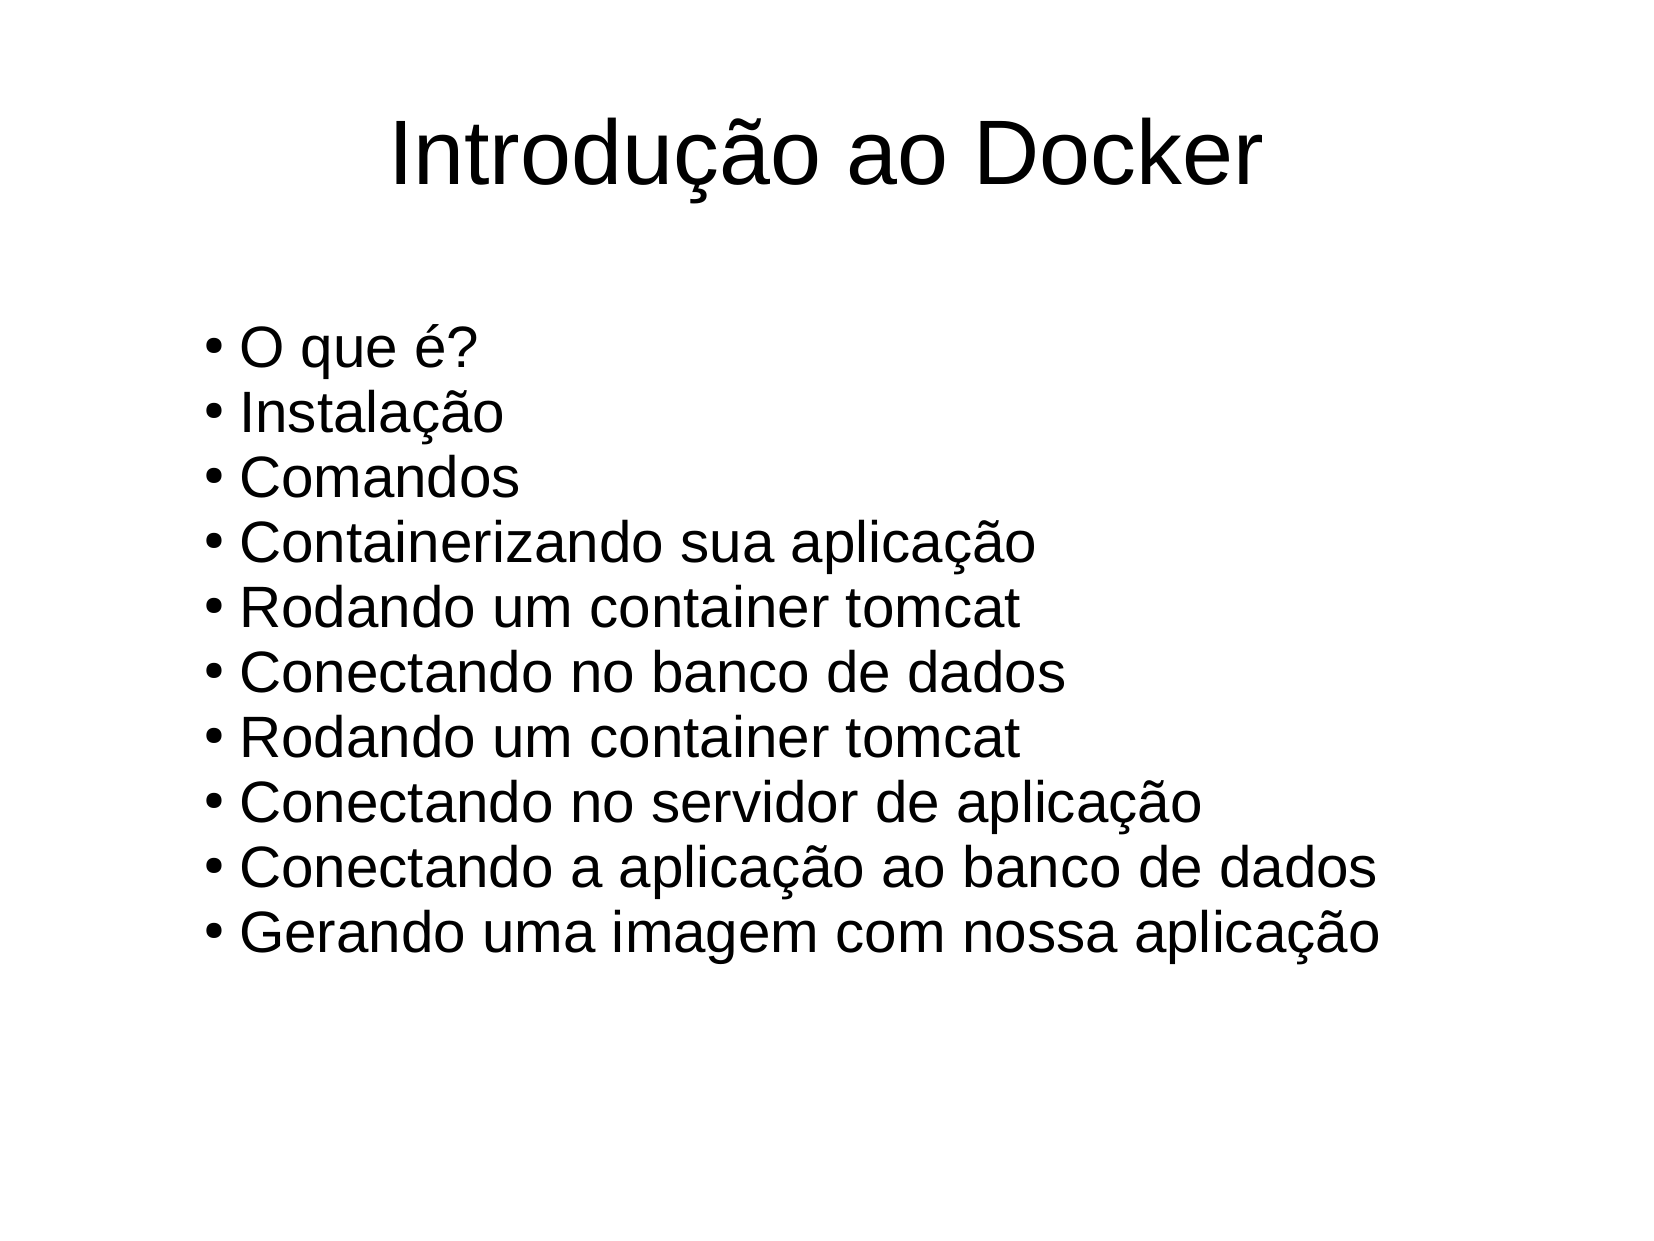

# Introdução ao Docker
O que é?
Instalação
Comandos
Containerizando sua aplicação
Rodando um container tomcat
Conectando no banco de dados
Rodando um container tomcat
Conectando no servidor de aplicação
Conectando a aplicação ao banco de dados
Gerando uma imagem com nossa aplicação